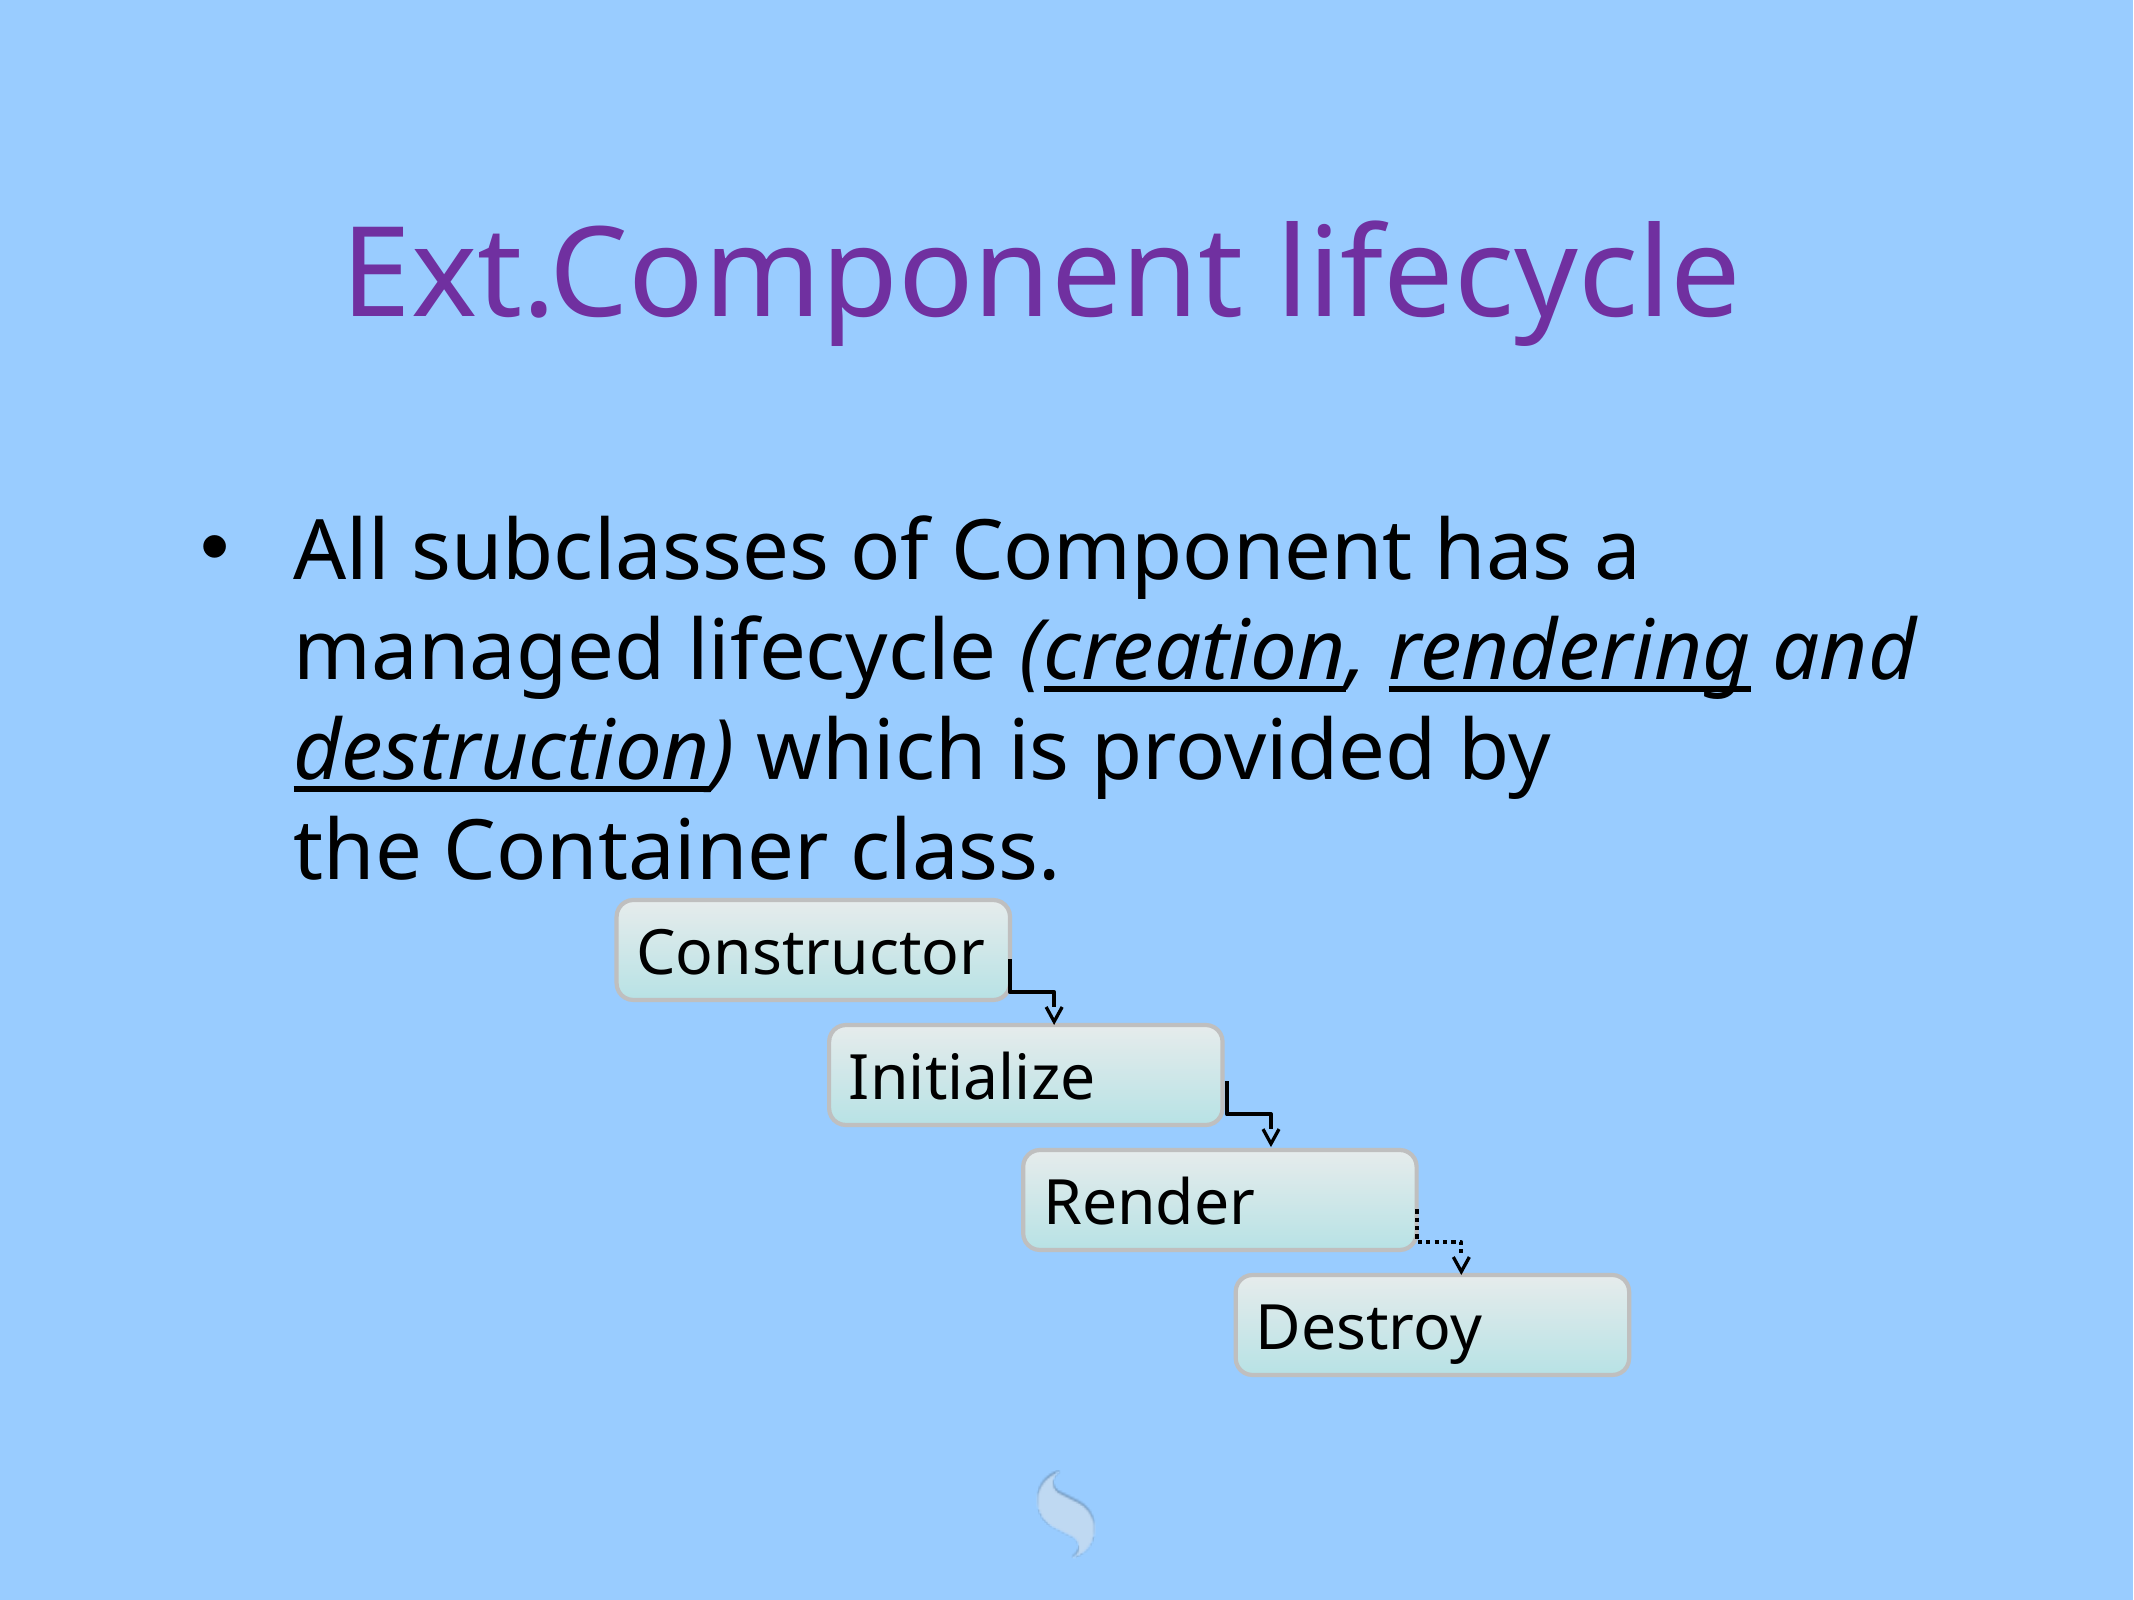

Ext.Component lifecycle
All subclasses of Component has a managed lifecycle (creation, rendering and destruction) which is provided by the Container class.
Constructor
Initialize
Render
Destroy